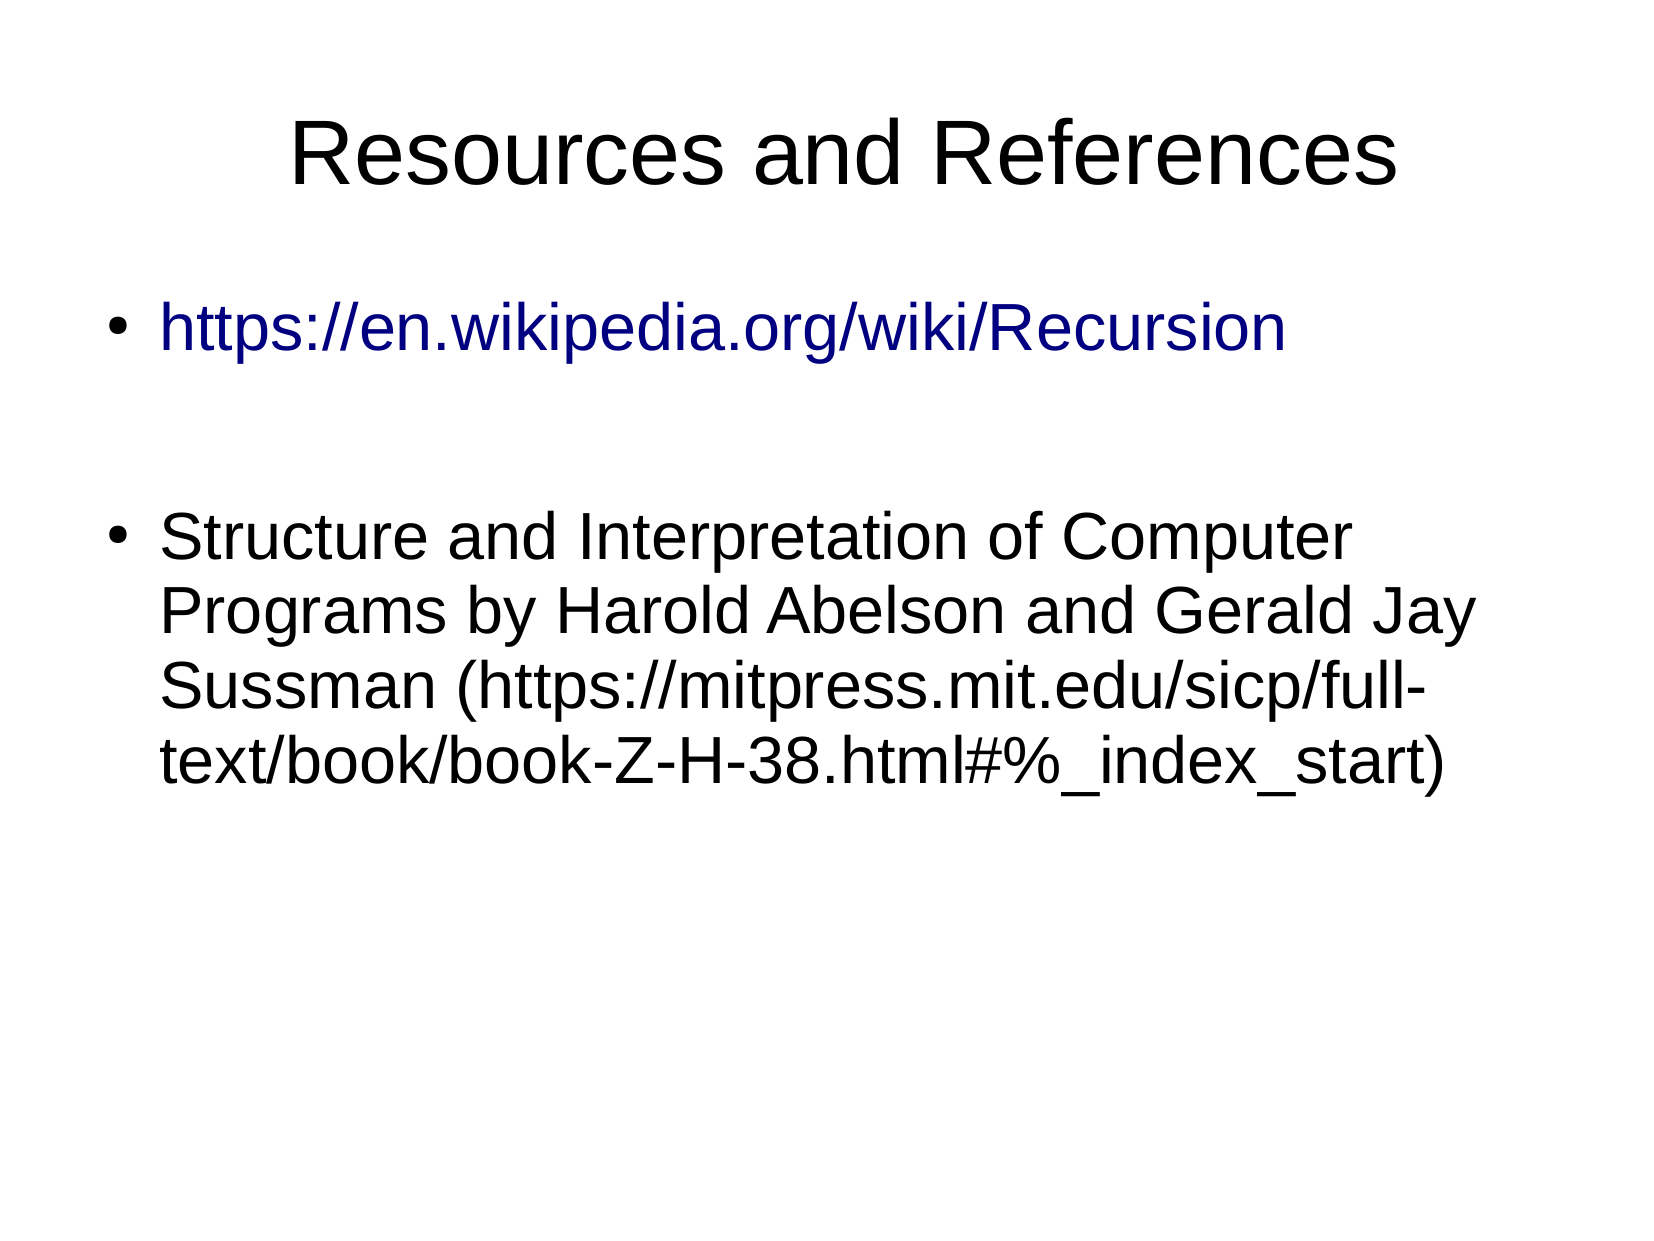

# Resources and References
https://en.wikipedia.org/wiki/Recursion
Structure and Interpretation of Computer Programs by Harold Abelson and Gerald Jay Sussman (https://mitpress.mit.edu/sicp/full-text/book/book-Z-H-38.html#%_index_start)